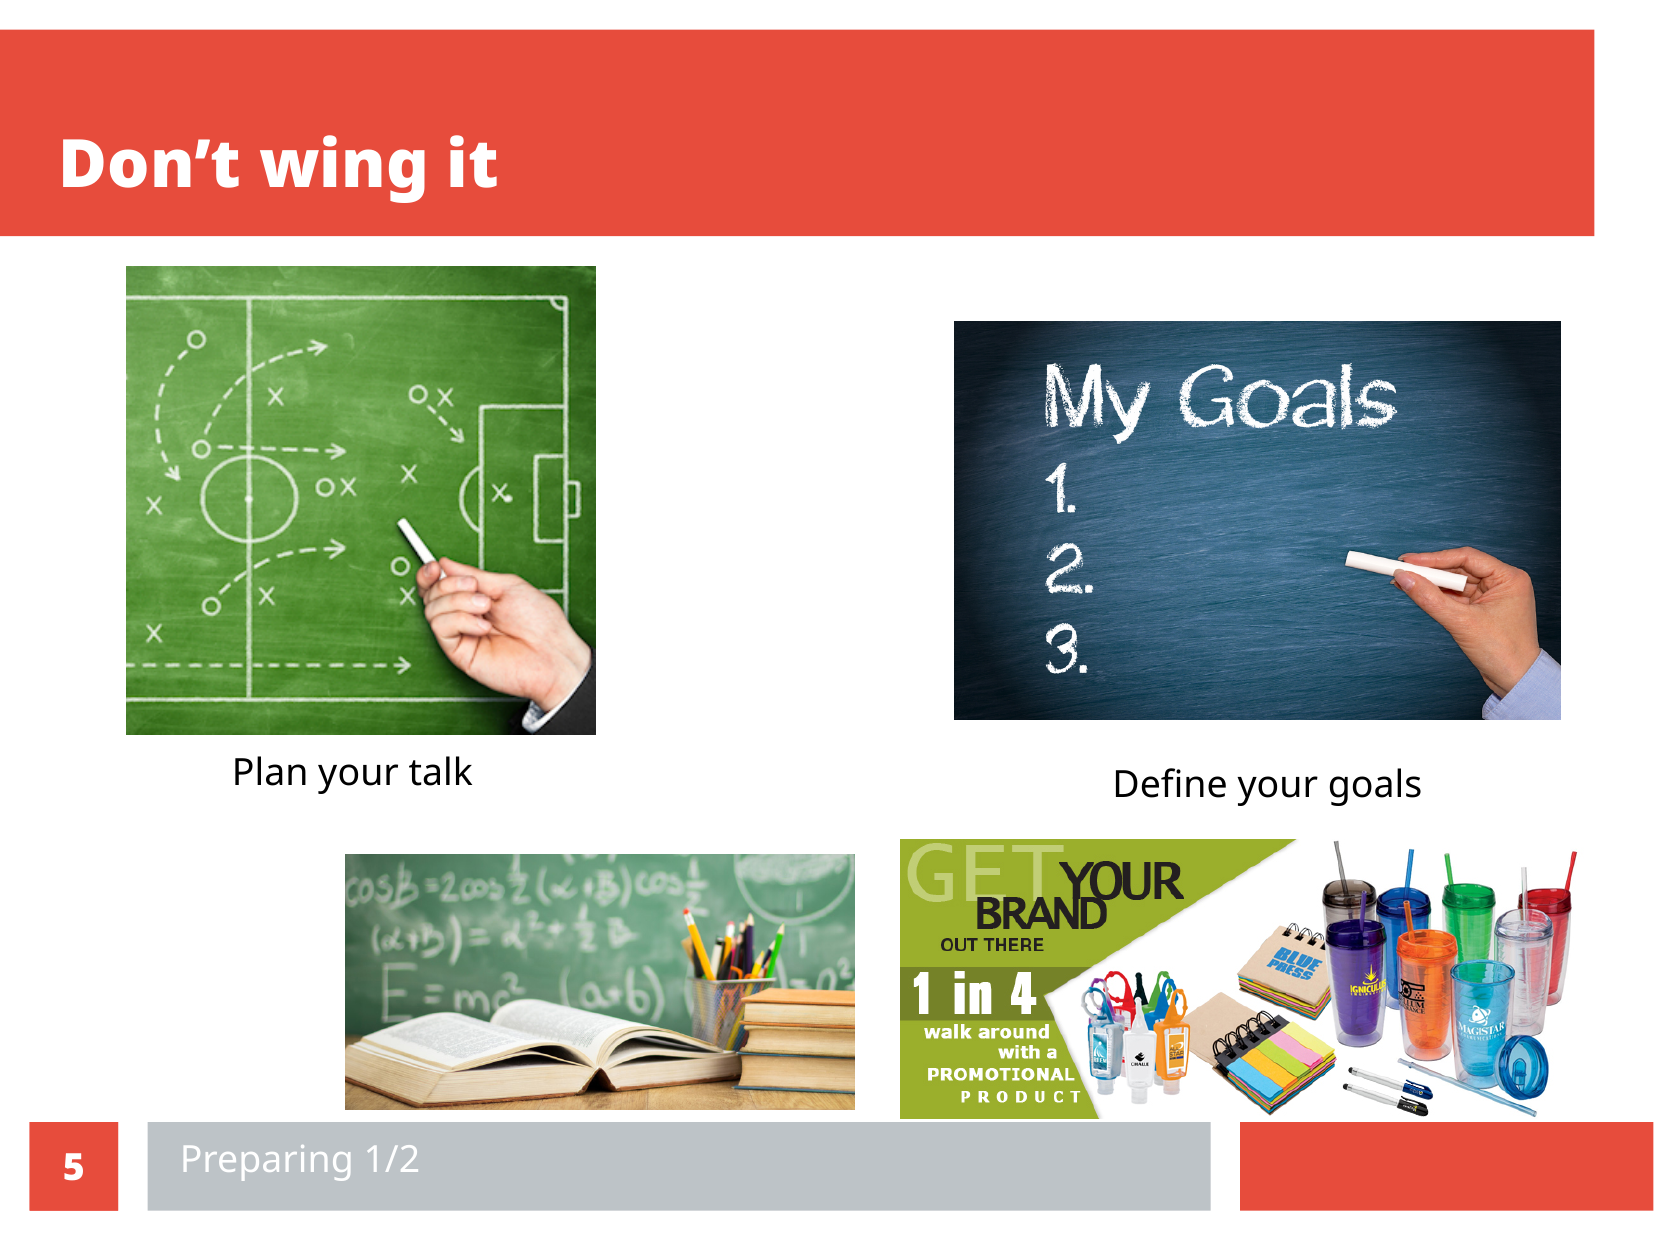

# Don’t wing it
Plan your talk
Define your goals
5
Preparing 1/2